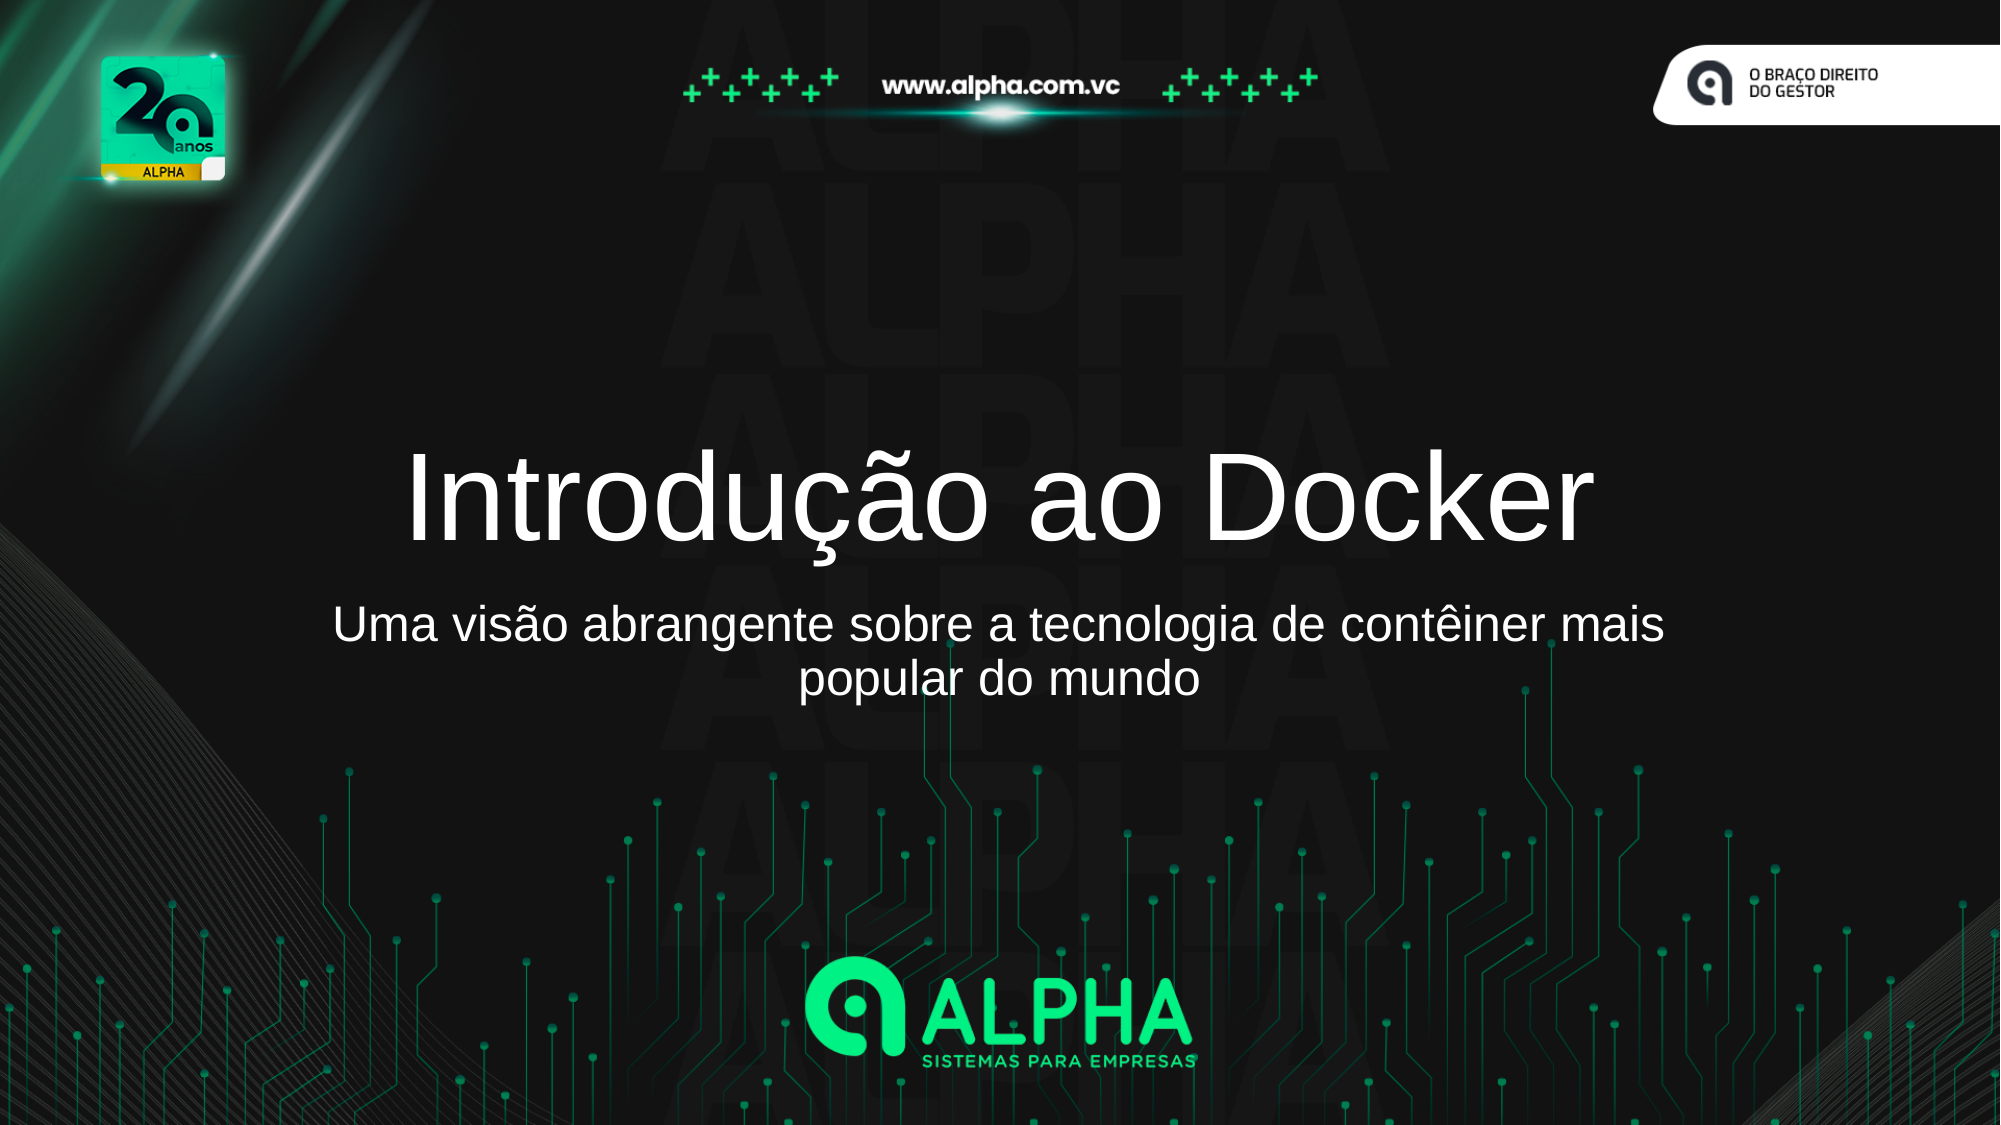

Introdução ao Docker
Uma visão abrangente sobre a tecnologia de contêiner mais popular do mundo